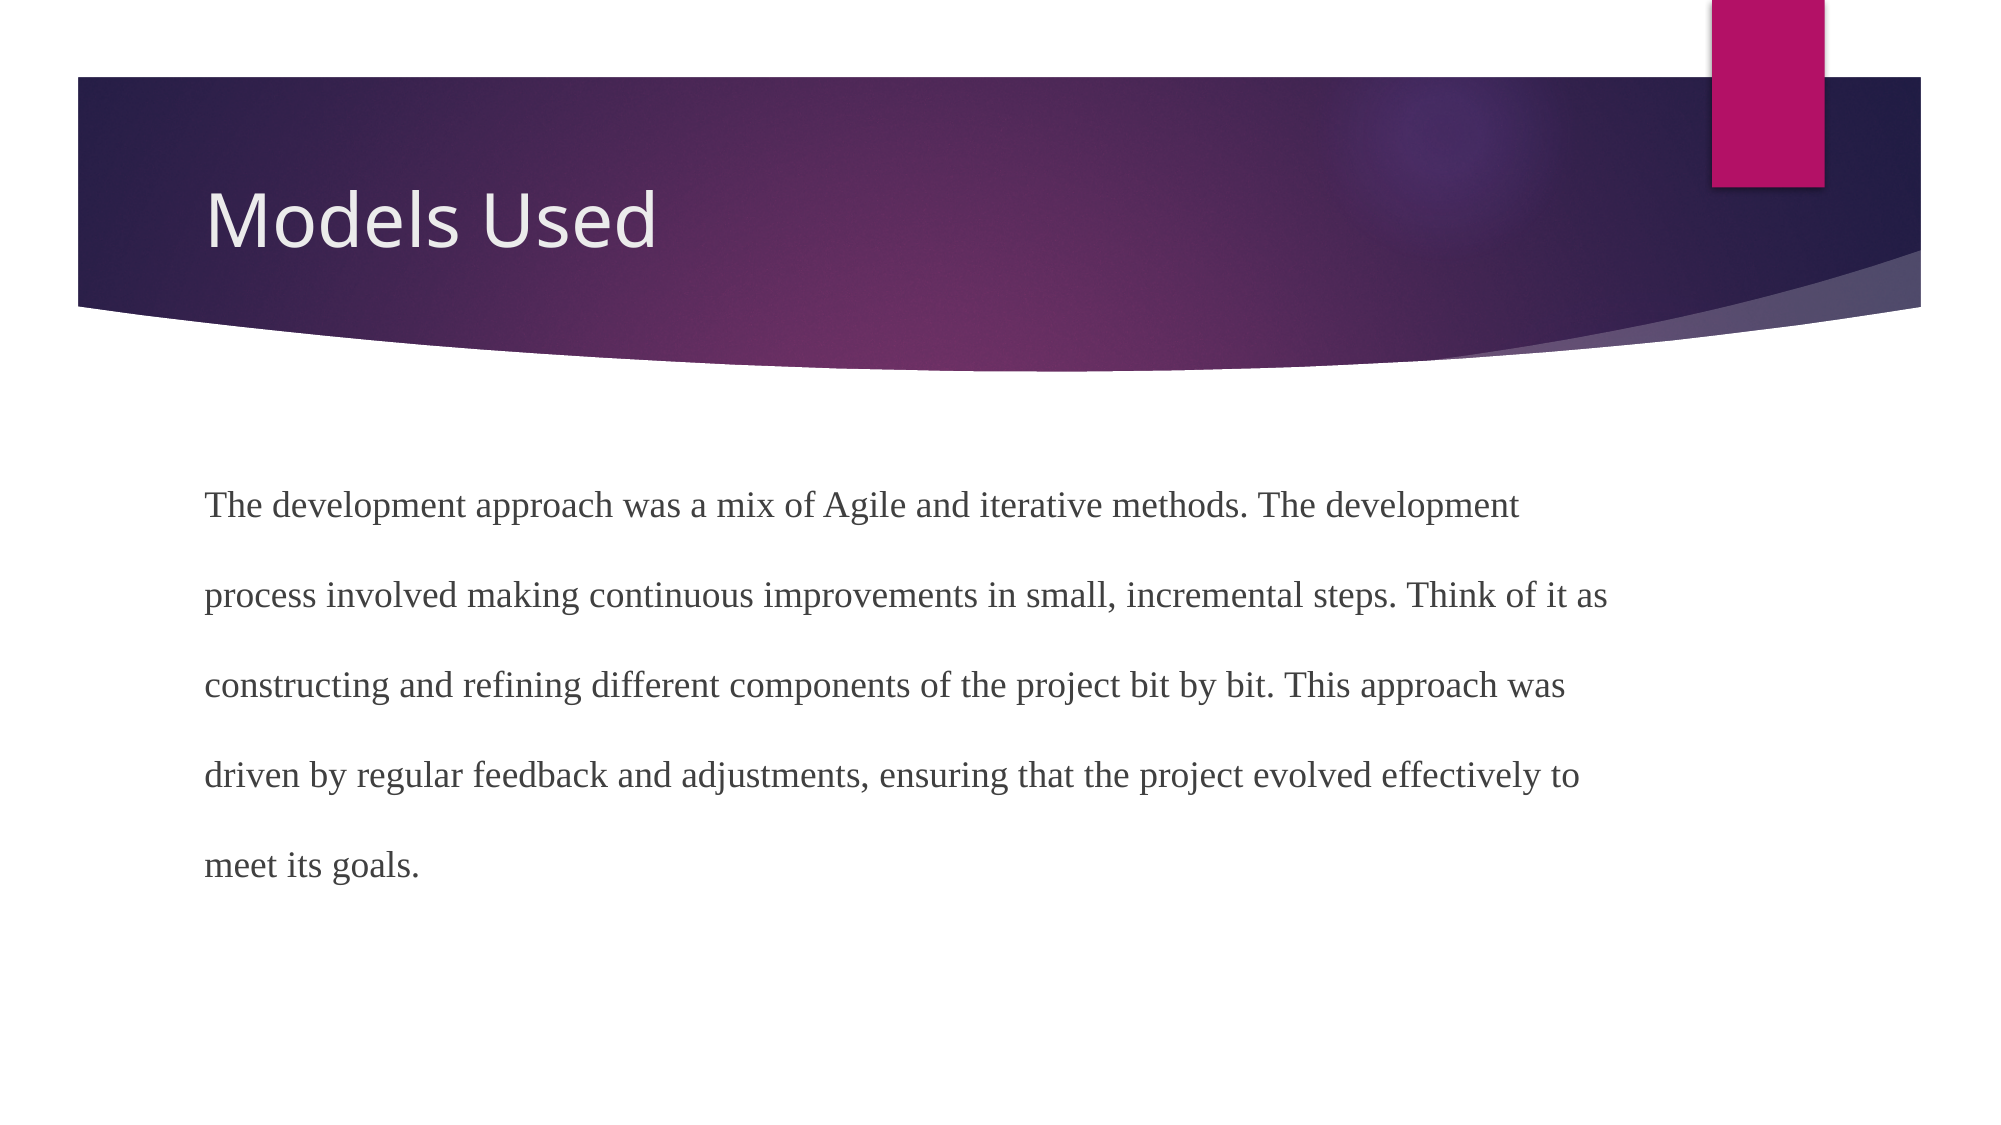

# Models Used
The development approach was a mix of Agile and iterative methods. The development process involved making continuous improvements in small, incremental steps. Think of it as constructing and refining different components of the project bit by bit. This approach was driven by regular feedback and adjustments, ensuring that the project evolved effectively to meet its goals.